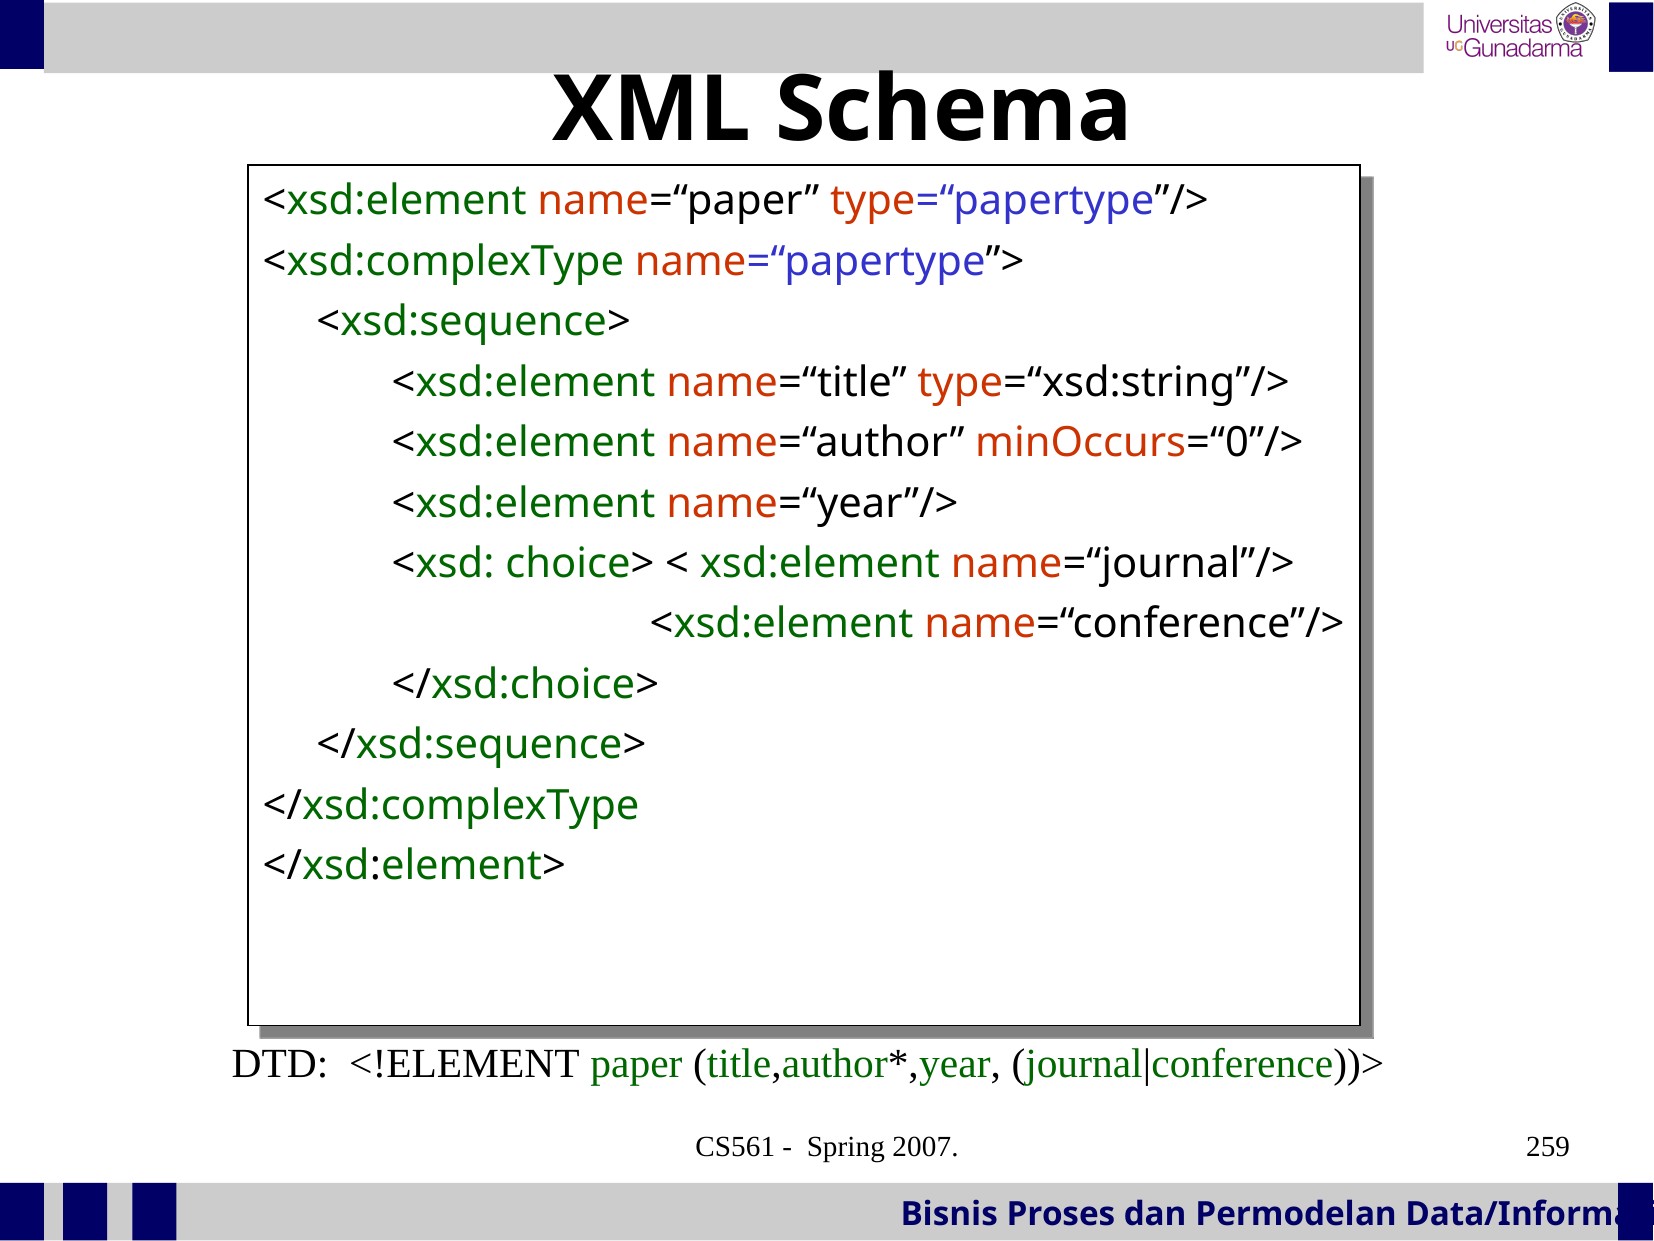

# XML Schema
<xsd:element name=“paper” type=“papertype”/>
<xsd:complexType name=“papertype”>
 <xsd:sequence>
 <xsd:element name=“title” type=“xsd:string”/>
 <xsd:element name=“author” minOccurs=“0”/>
 <xsd:element name=“year”/>
 <xsd: choice> < xsd:element name=“journal”/>
 <xsd:element name=“conference”/>
 </xsd:choice>
 </xsd:sequence>
</xsd:complexType
</xsd:element>
DTD: <!ELEMENT paper (title,author*,year, (journal|conference))>
CS561 - Spring 2007.
259